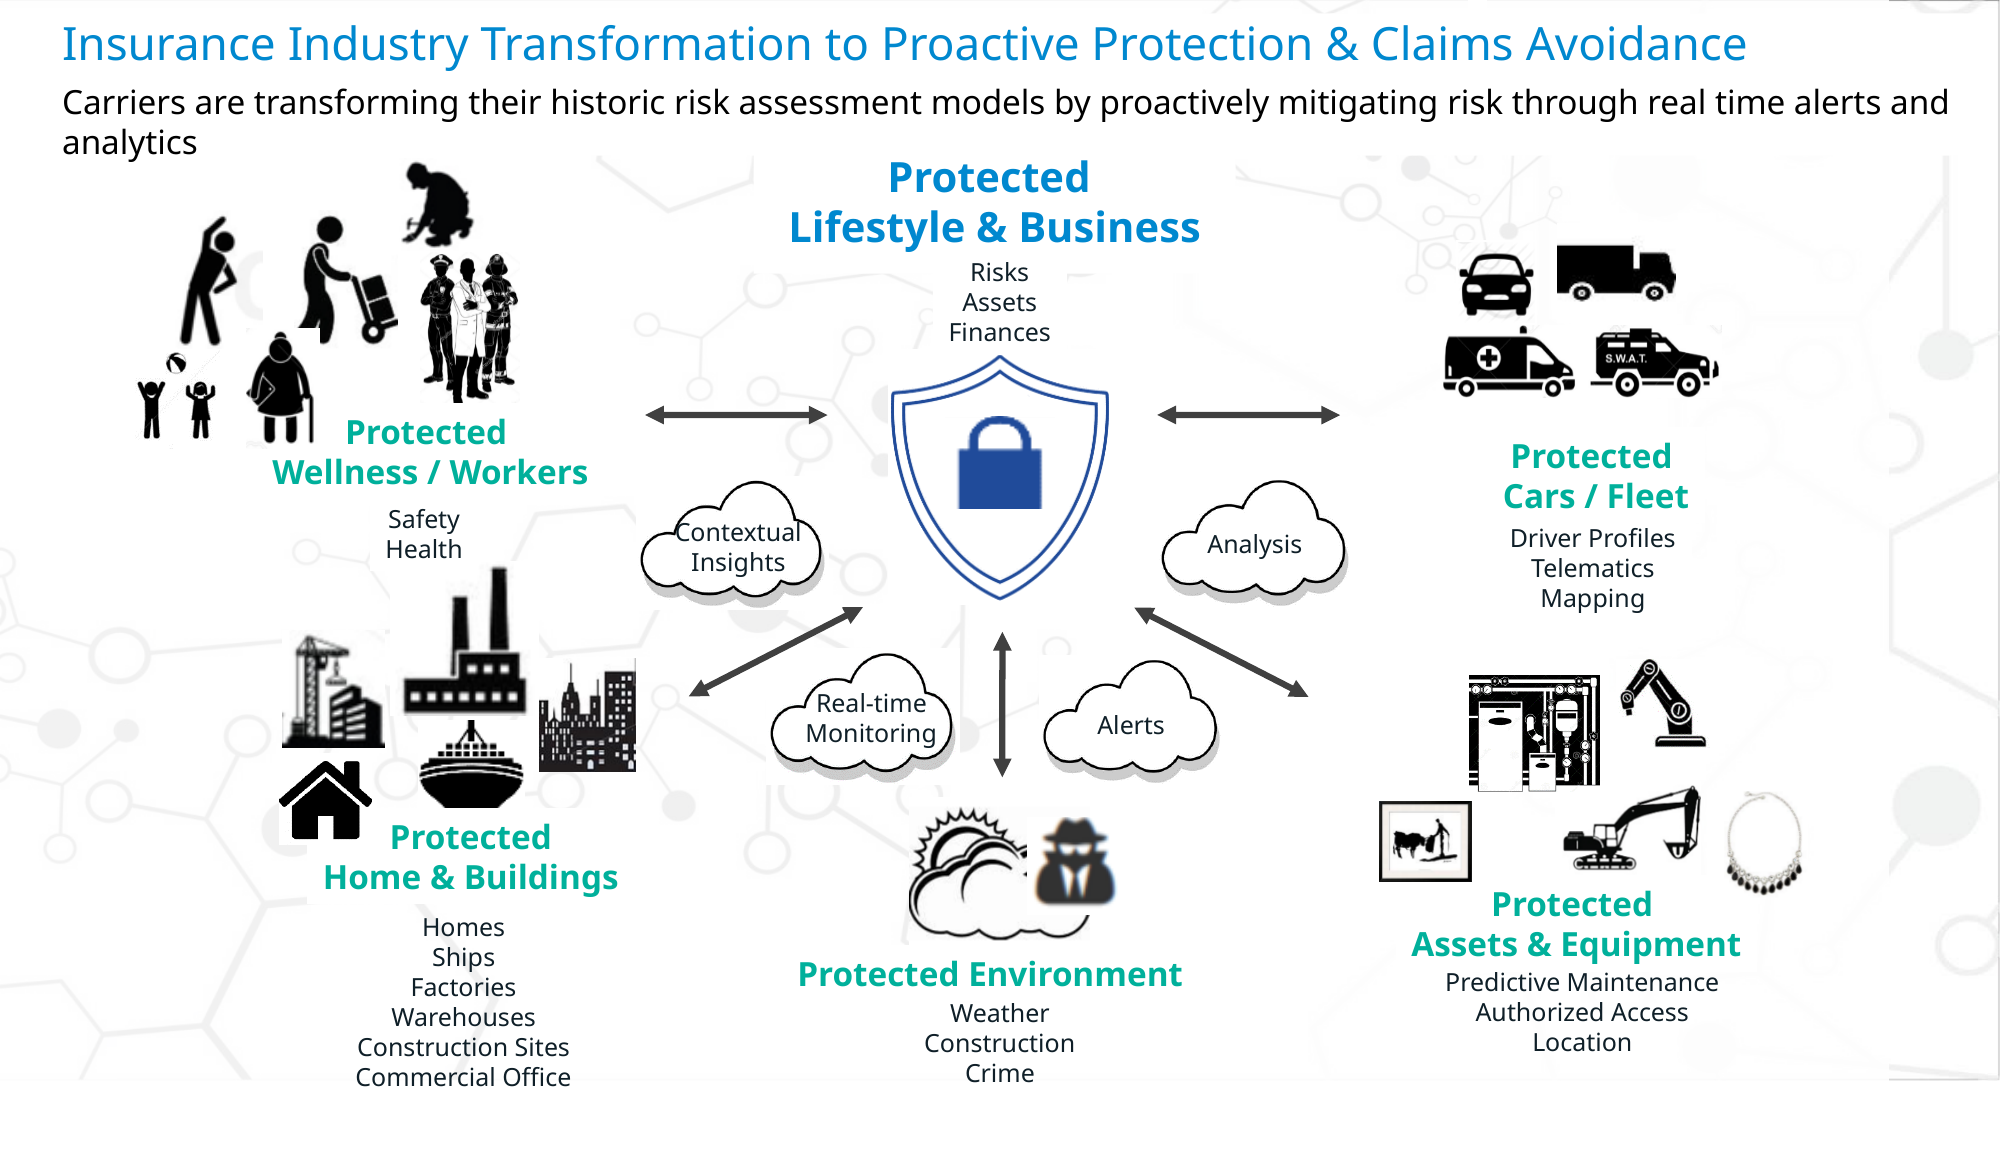

# Insurance Industry Transformation to Proactive Protection & Claims Avoidance
Carriers are transforming their historic risk assessment models by proactively mitigating risk through real time alerts and analytics
Protected
Lifestyle & Business
Protected
Wellness / Workers
Safety
Health
Protected
Cars / Fleet
Driver Profiles
Telematics
Mapping
Risks
Assets
Finances
Analysis
Contextual
Insights
Protected
Home & Buildings
Homes
Ships
Factories
Warehouses
Construction Sites
Commercial Office
Real-time
Monitoring
Alerts
Protected
Assets & Equipment
Predictive Maintenance
Authorized Access
Location
Protected Environment
Weather
Construction
Crime